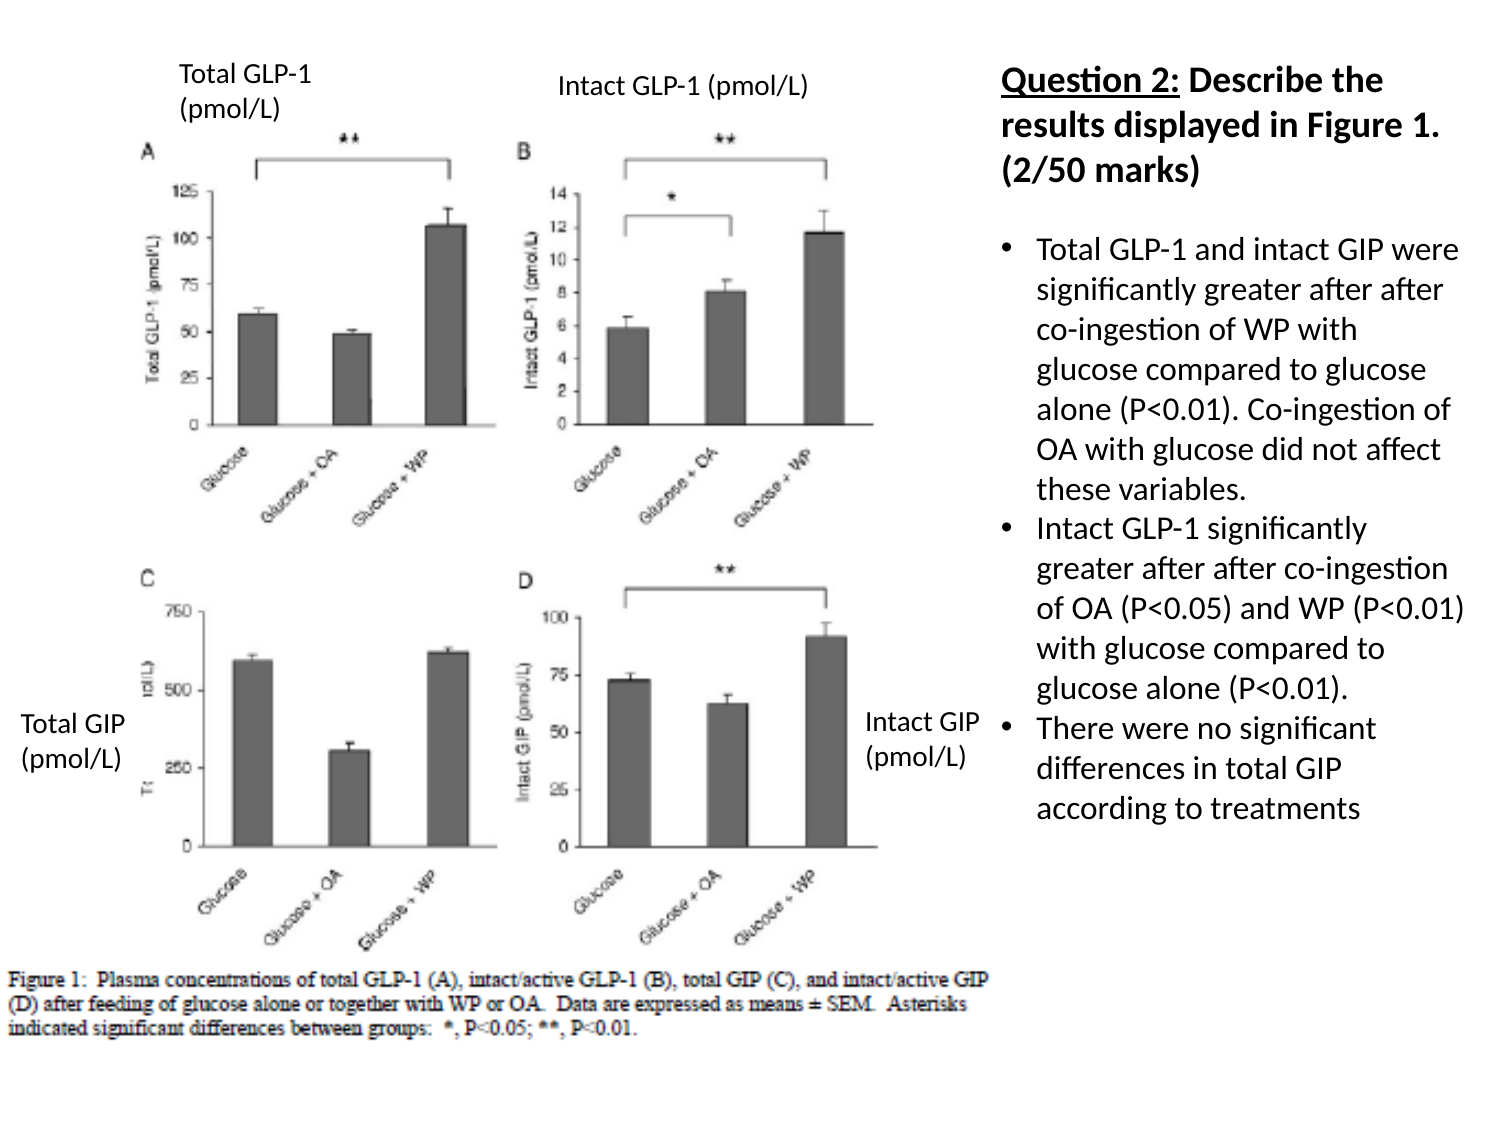

Total GLP-1 (pmol/L)
Question 2: Describe the results displayed in Figure 1. (2/50 marks)
Intact GLP-1 (pmol/L)
Total GLP-1 and intact GIP were significantly greater after after co-ingestion of WP with glucose compared to glucose alone (P<0.01). Co-ingestion of OA with glucose did not affect these variables.
Intact GLP-1 significantly greater after after co-ingestion of OA (P<0.05) and WP (P<0.01) with glucose compared to glucose alone (P<0.01).
There were no significant differences in total GIP according to treatments
Intact GIP (pmol/L)
Total GIP (pmol/L)